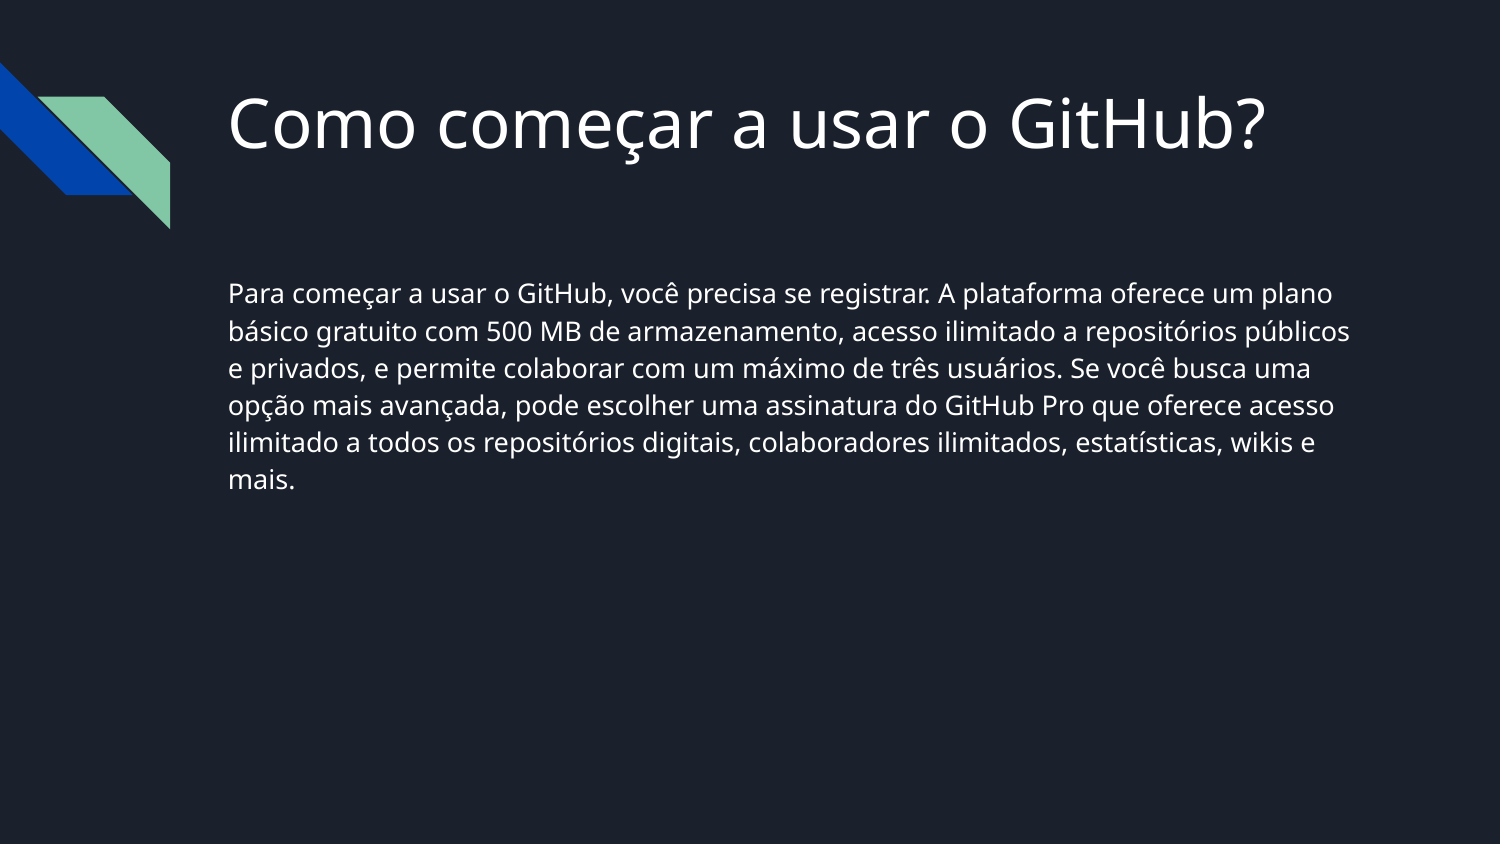

# Como começar a usar o GitHub?
Para começar a usar o GitHub, você precisa se registrar. A plataforma oferece um plano básico gratuito com 500 MB de armazenamento, acesso ilimitado a repositórios públicos e privados, e permite colaborar com um máximo de três usuários. Se você busca uma opção mais avançada, pode escolher uma assinatura do GitHub Pro que oferece acesso ilimitado a todos os repositórios digitais, colaboradores ilimitados, estatísticas, wikis e mais.